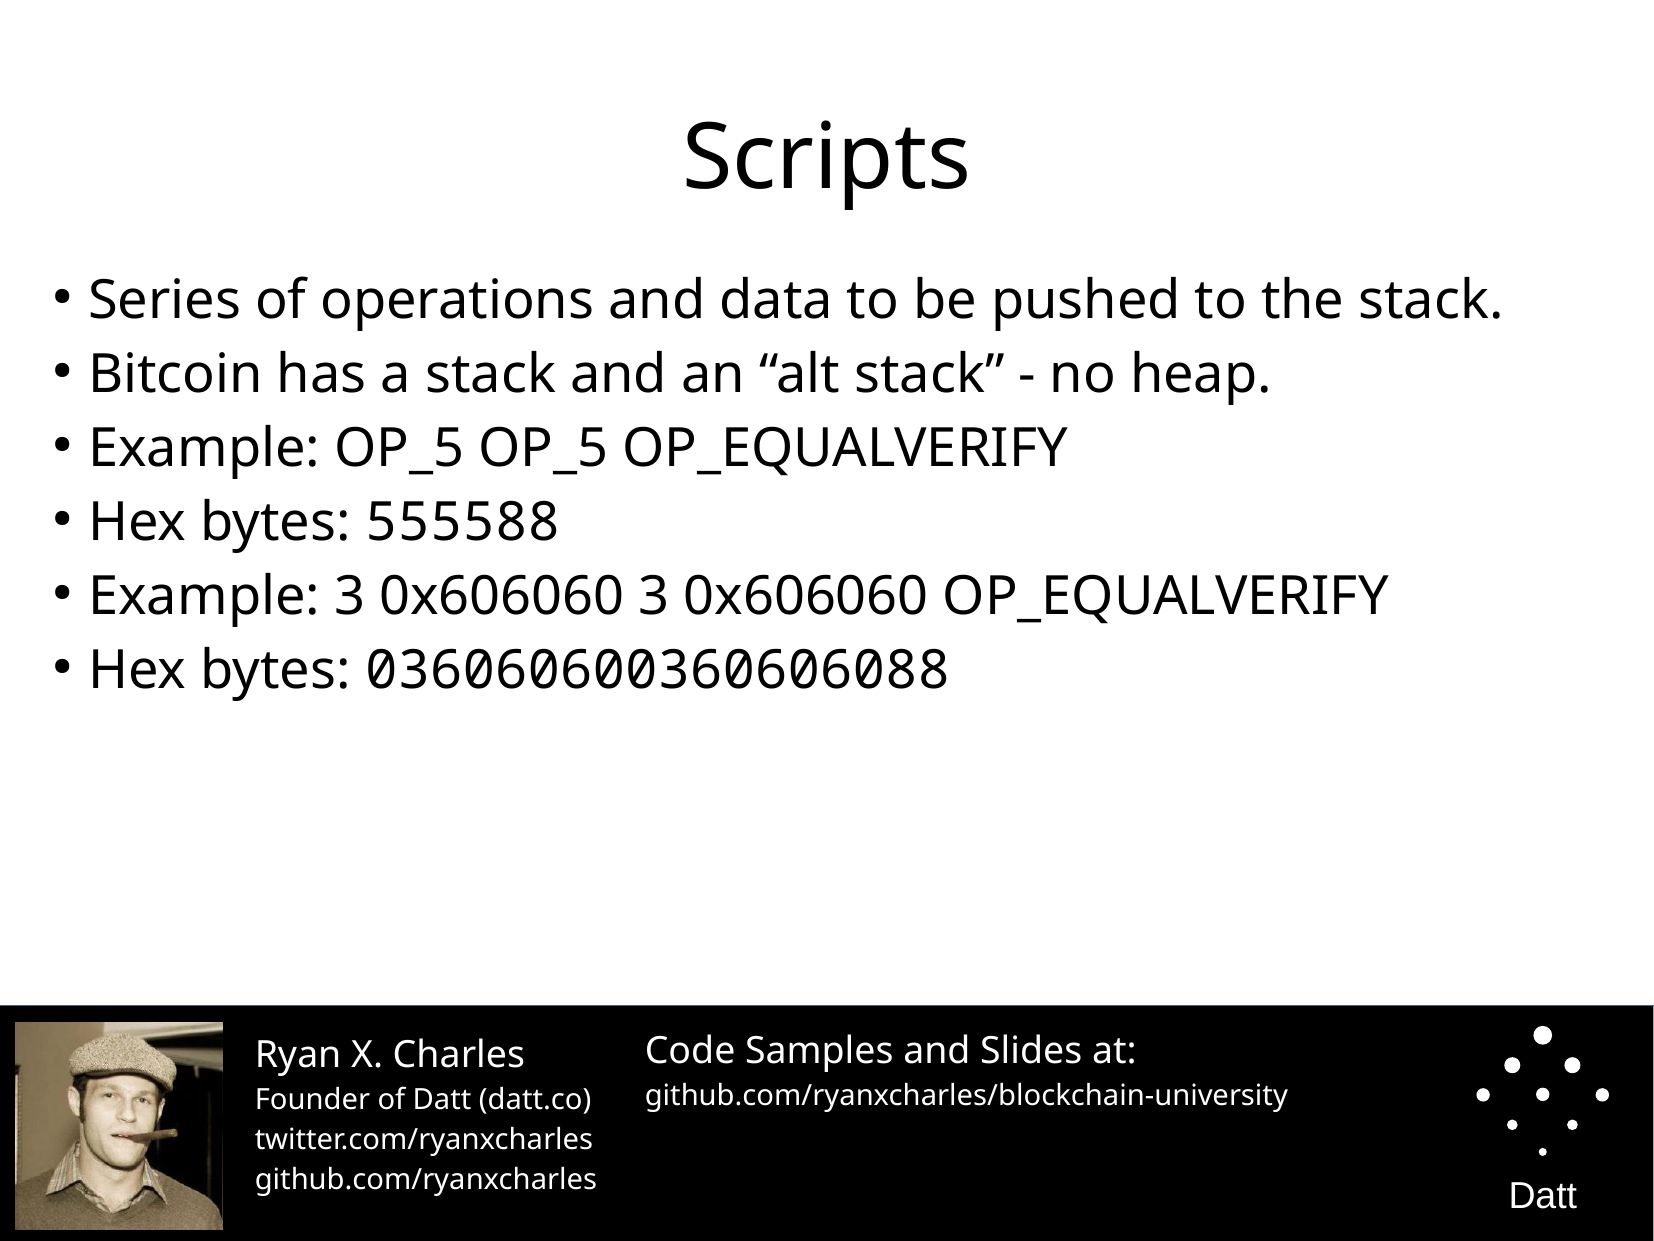

# Scripts
Series of operations and data to be pushed to the stack.
Bitcoin has a stack and an “alt stack” - no heap.
Example: OP_5 OP_5 OP_EQUALVERIFY
Hex bytes: 555588
Example: 3 0x606060 3 0x606060 OP_EQUALVERIFY
Hex bytes: 036060600360606088
Code Samples and Slides at:
github.com/ryanxcharles/blockchain-university
Ryan X. Charles
Founder of Datt (datt.co)
twitter.com/ryanxcharles
github.com/ryanxcharles
Datt